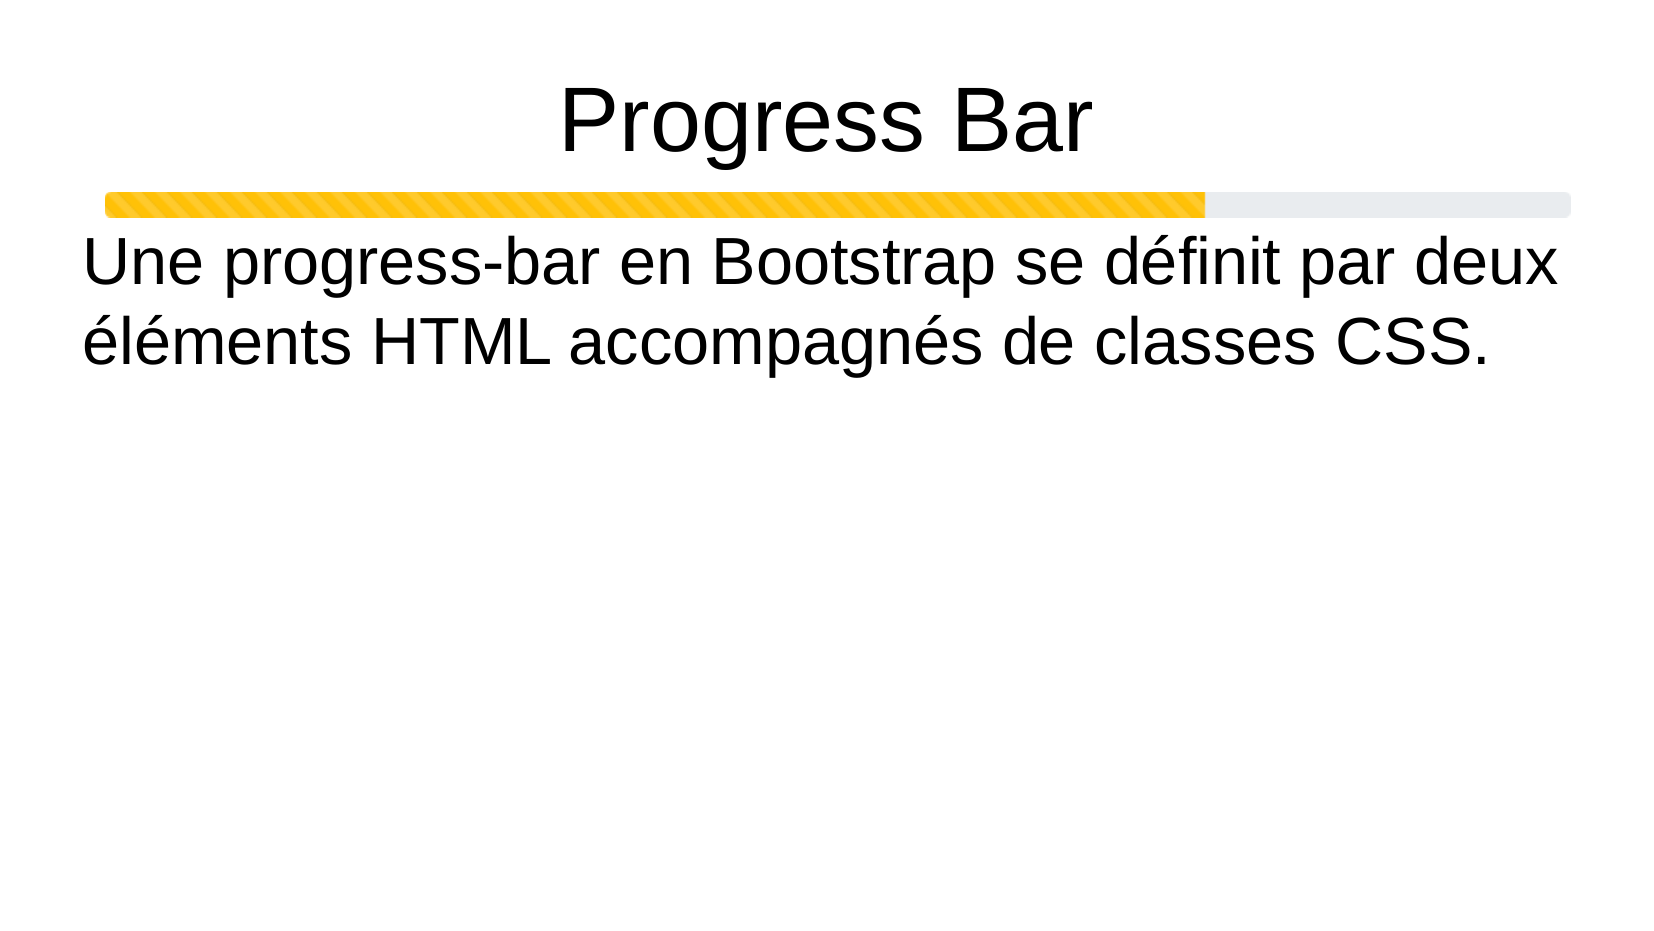

# Progress Bar
Une progress-bar en Bootstrap se définit par deux éléments HTML accompagnés de classes CSS.